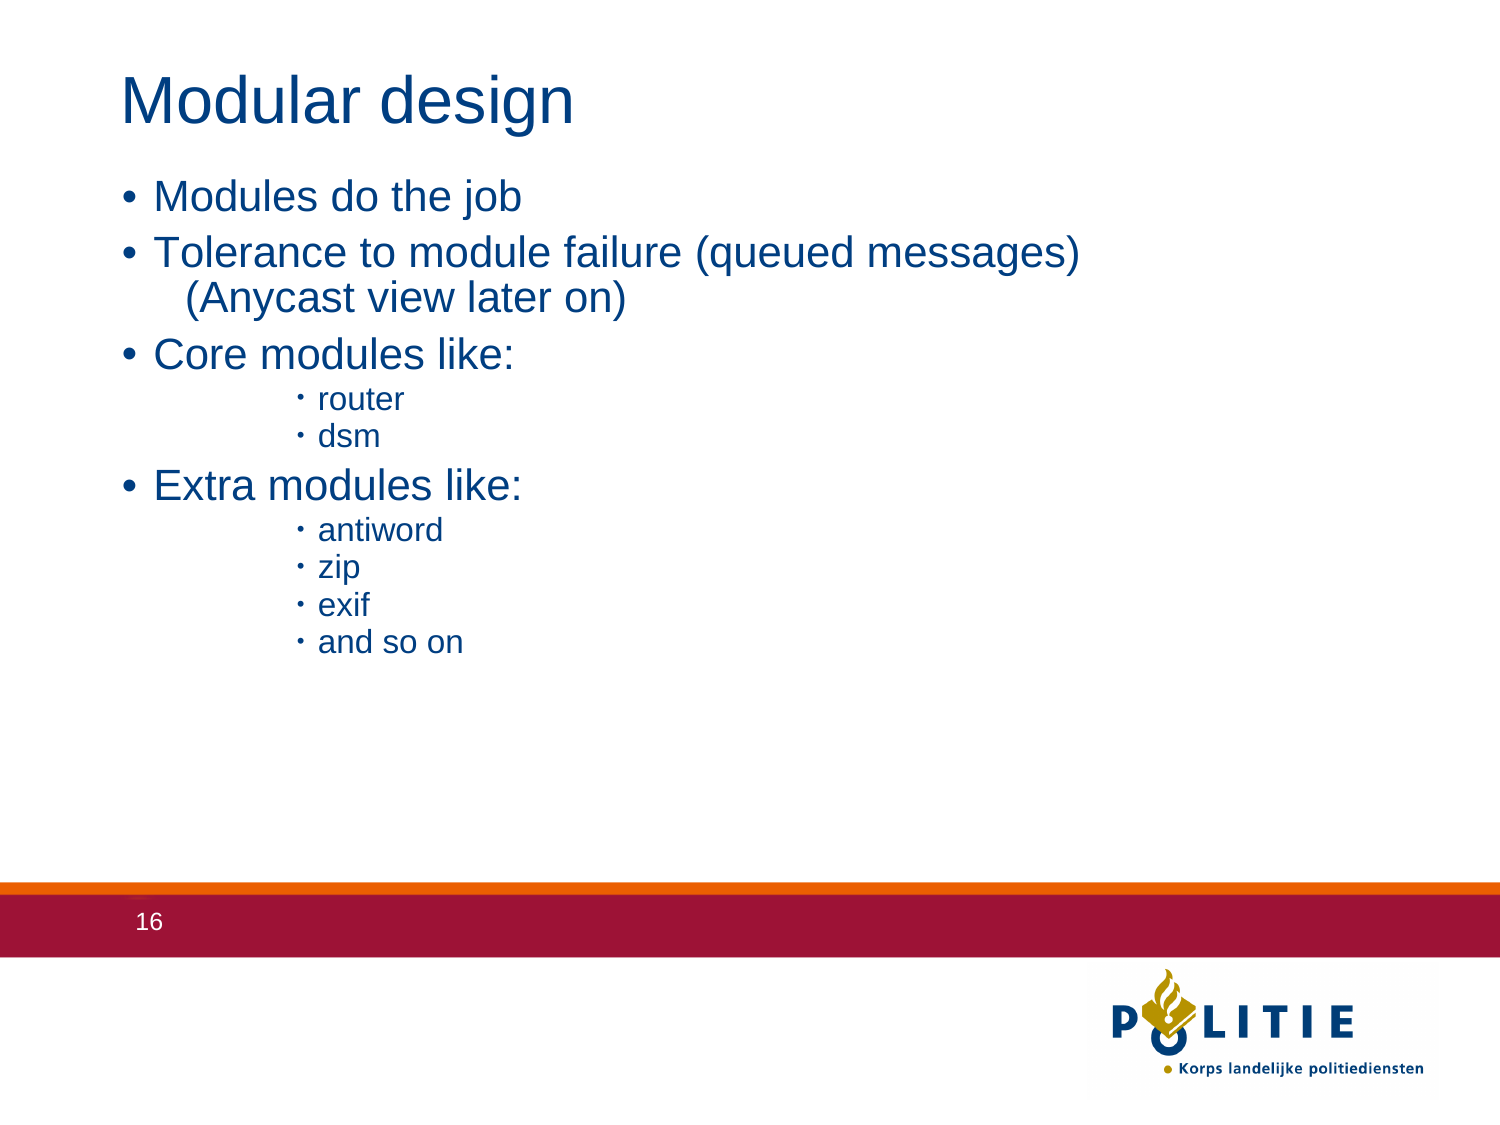

# Modular design
Modules do the job
Tolerance to module failure (queued messages)
(Anycast view later on)
Core modules like:
router
dsm
Extra modules like:
antiword
zip
exif
and so on